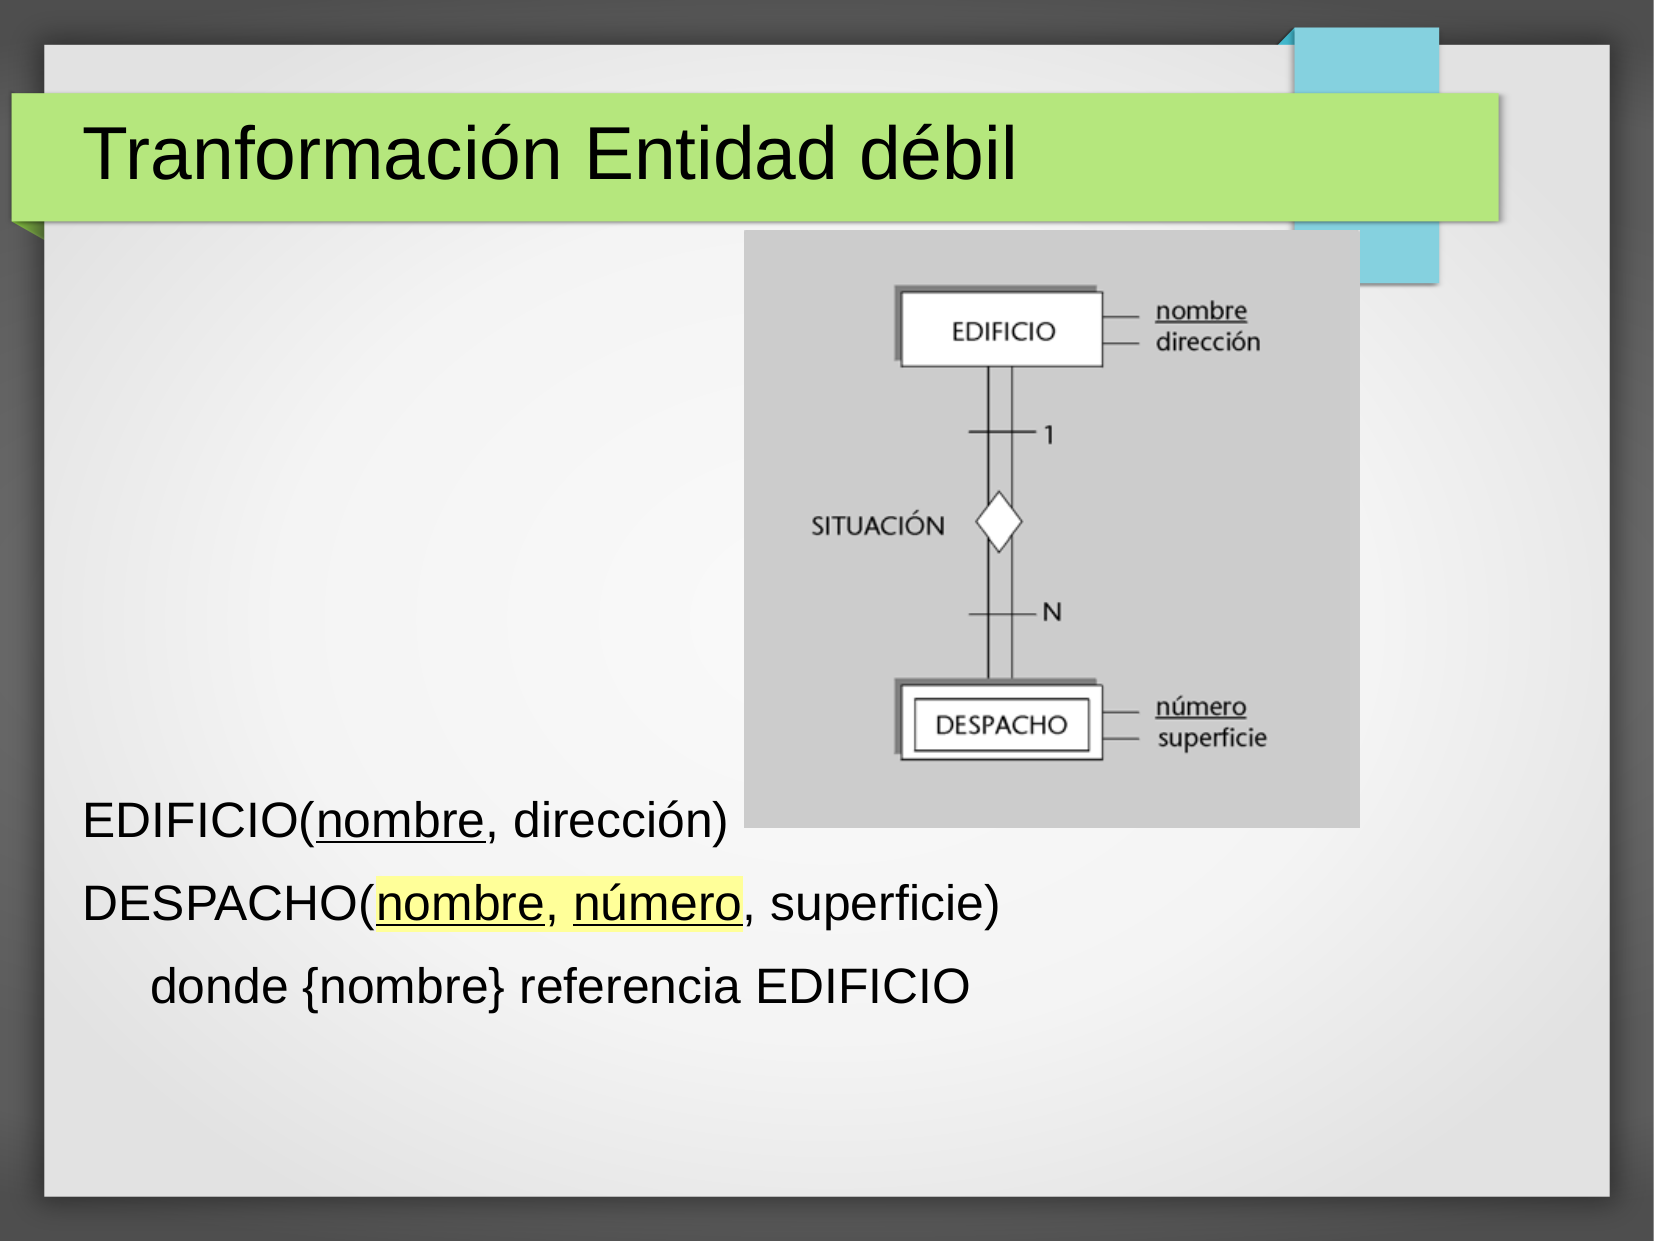

# Tranformación Entidad débil
EDIFICIO(nombre, dirección)
DESPACHO(nombre, número, superficie)
donde {nombre} referencia EDIFICIO